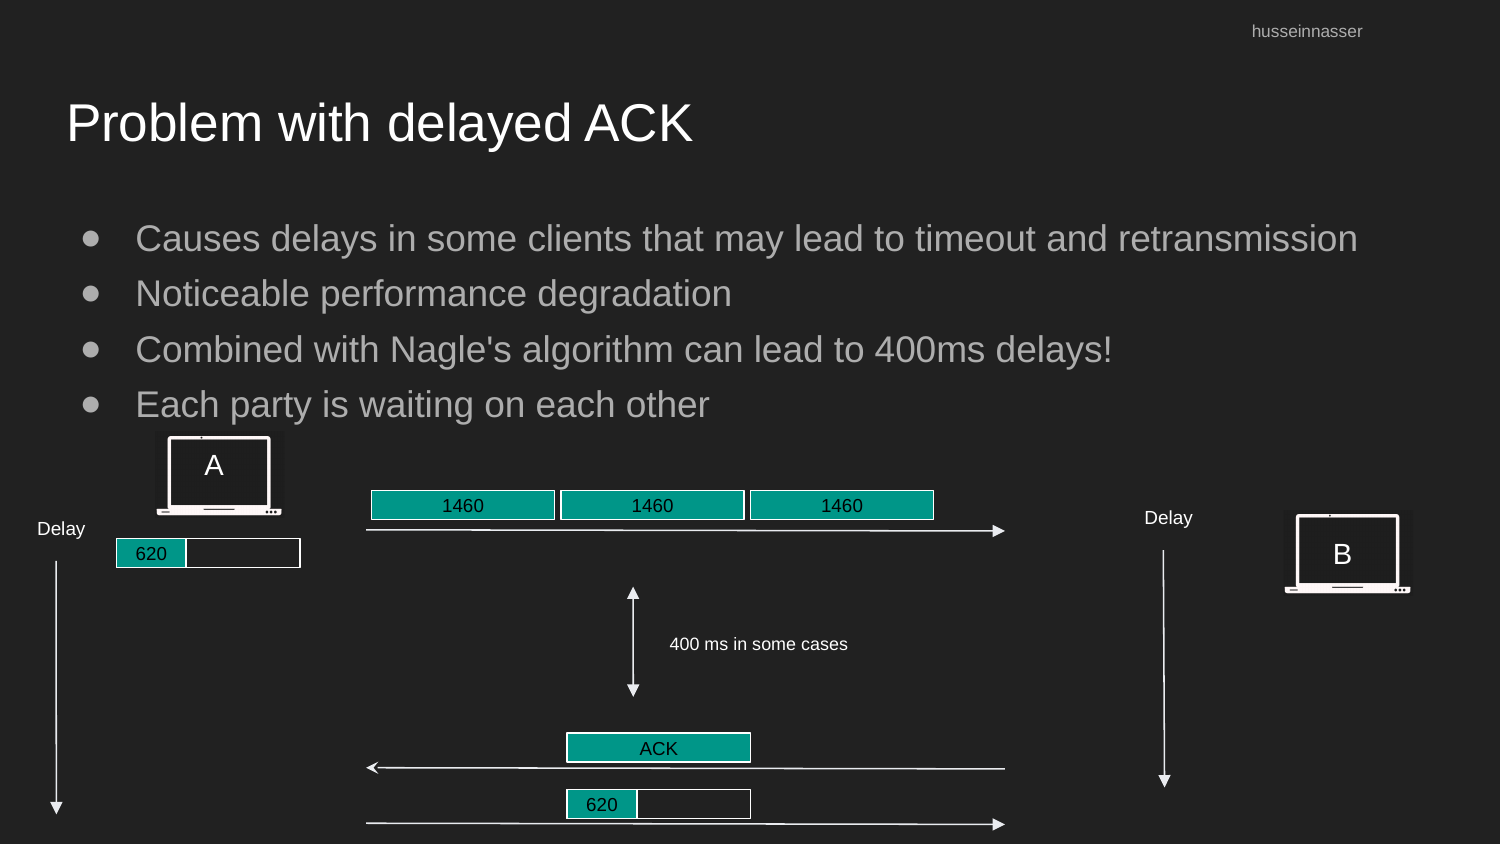

husseinnasser
# Problem with delayed ACK
Causes delays in some clients that may lead to timeout and retransmission
Noticeable performance degradation
Combined with Nagle's algorithm can lead to 400ms delays!
Each party is waiting on each other
A
1460
1460
1460
Delay
Delay
B
2
620
400 ms in some cases
ACK
2
620